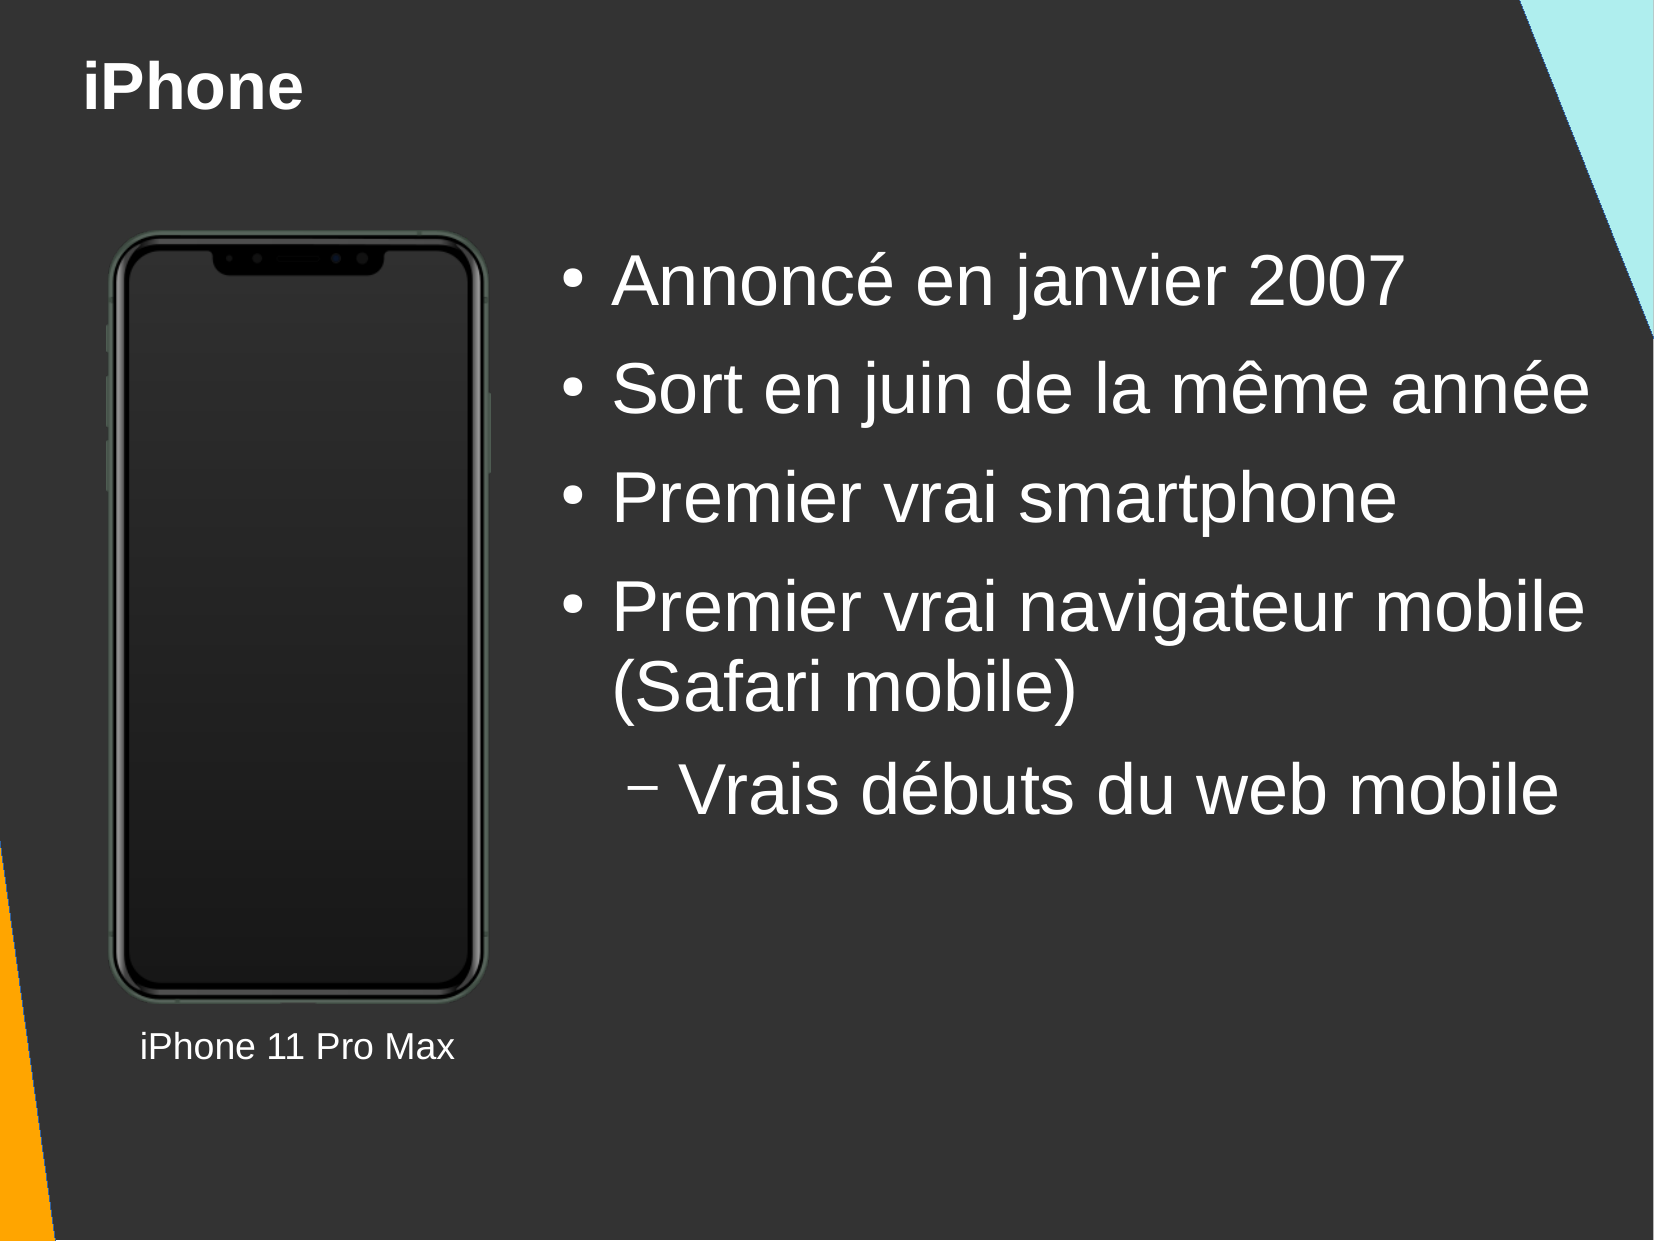

# iPhone
Annoncé en janvier 2007
Sort en juin de la même année
Premier vrai smartphone
Premier vrai navigateur mobile (Safari mobile)
Vrais débuts du web mobile
iPhone 11 Pro Max